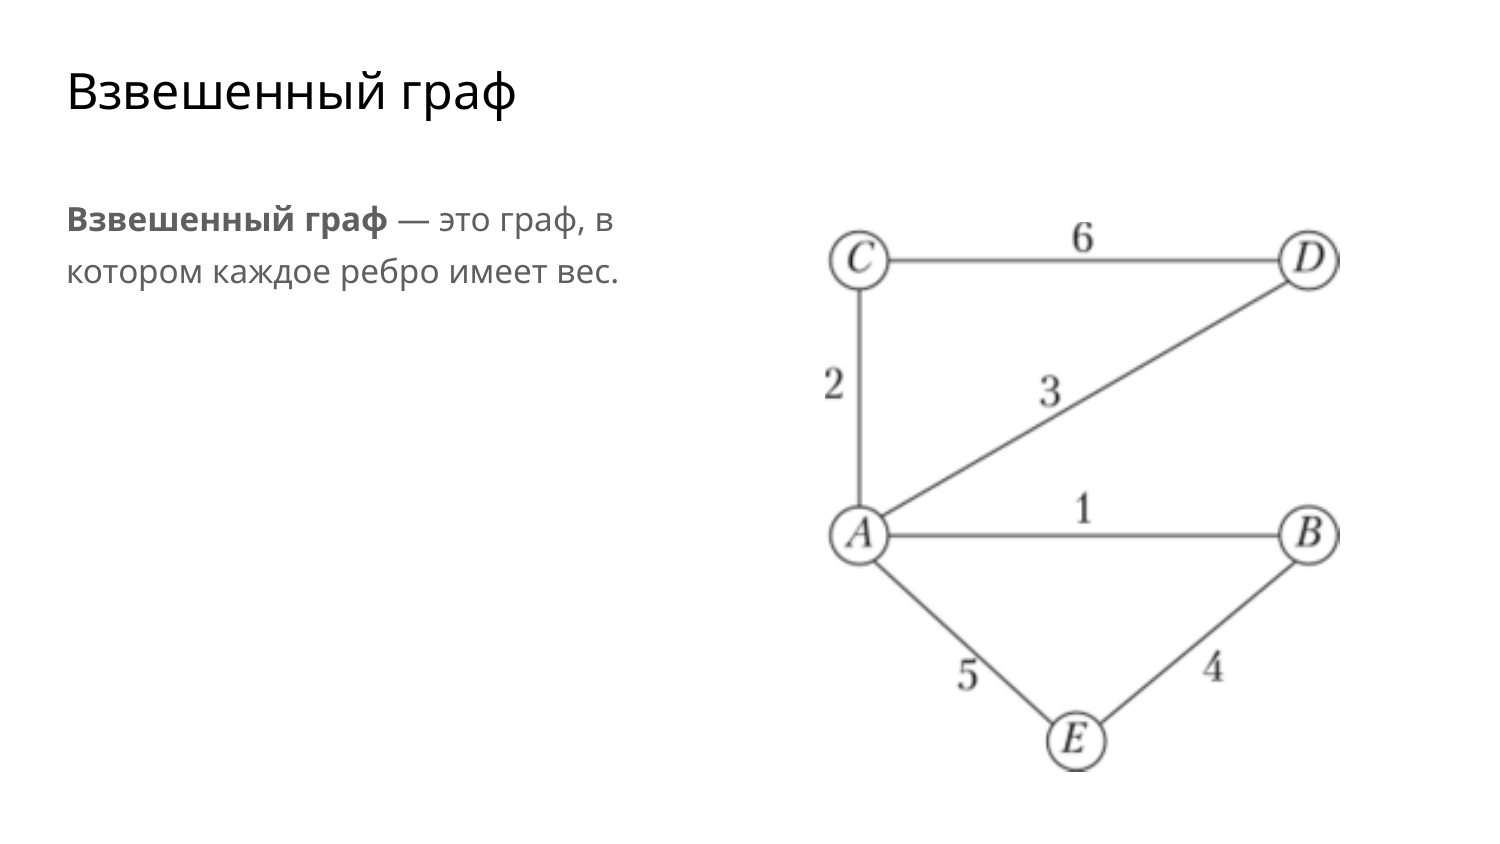

# Взвешенный граф
Взвешенный граф — это граф, в котором каждое ребро имеет вес.